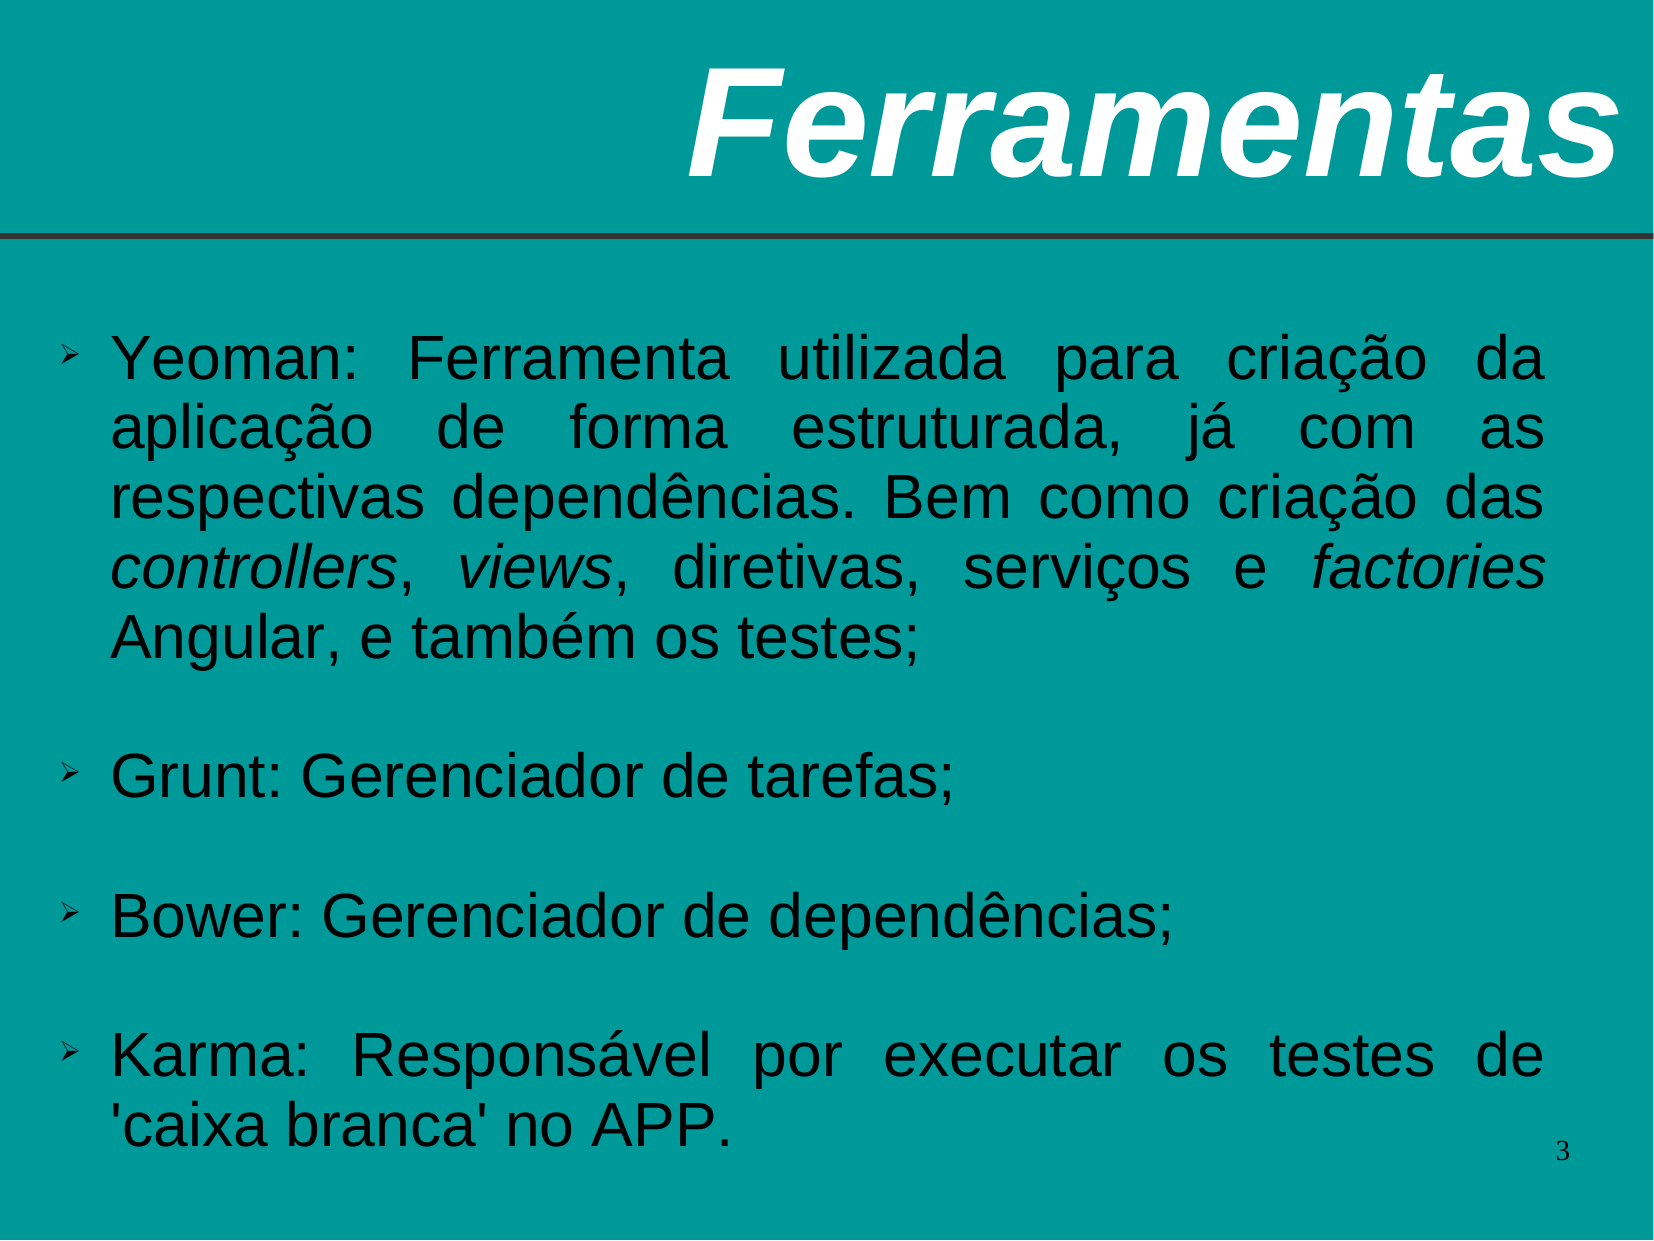

Ferramentas
Yeoman: Ferramenta utilizada para criação da aplicação de forma estruturada, já com as respectivas dependências. Bem como criação das controllers, views, diretivas, serviços e factories Angular, e também os testes;
Grunt: Gerenciador de tarefas;
Bower: Gerenciador de dependências;
Karma: Responsável por executar os testes de 'caixa branca' no APP.
3